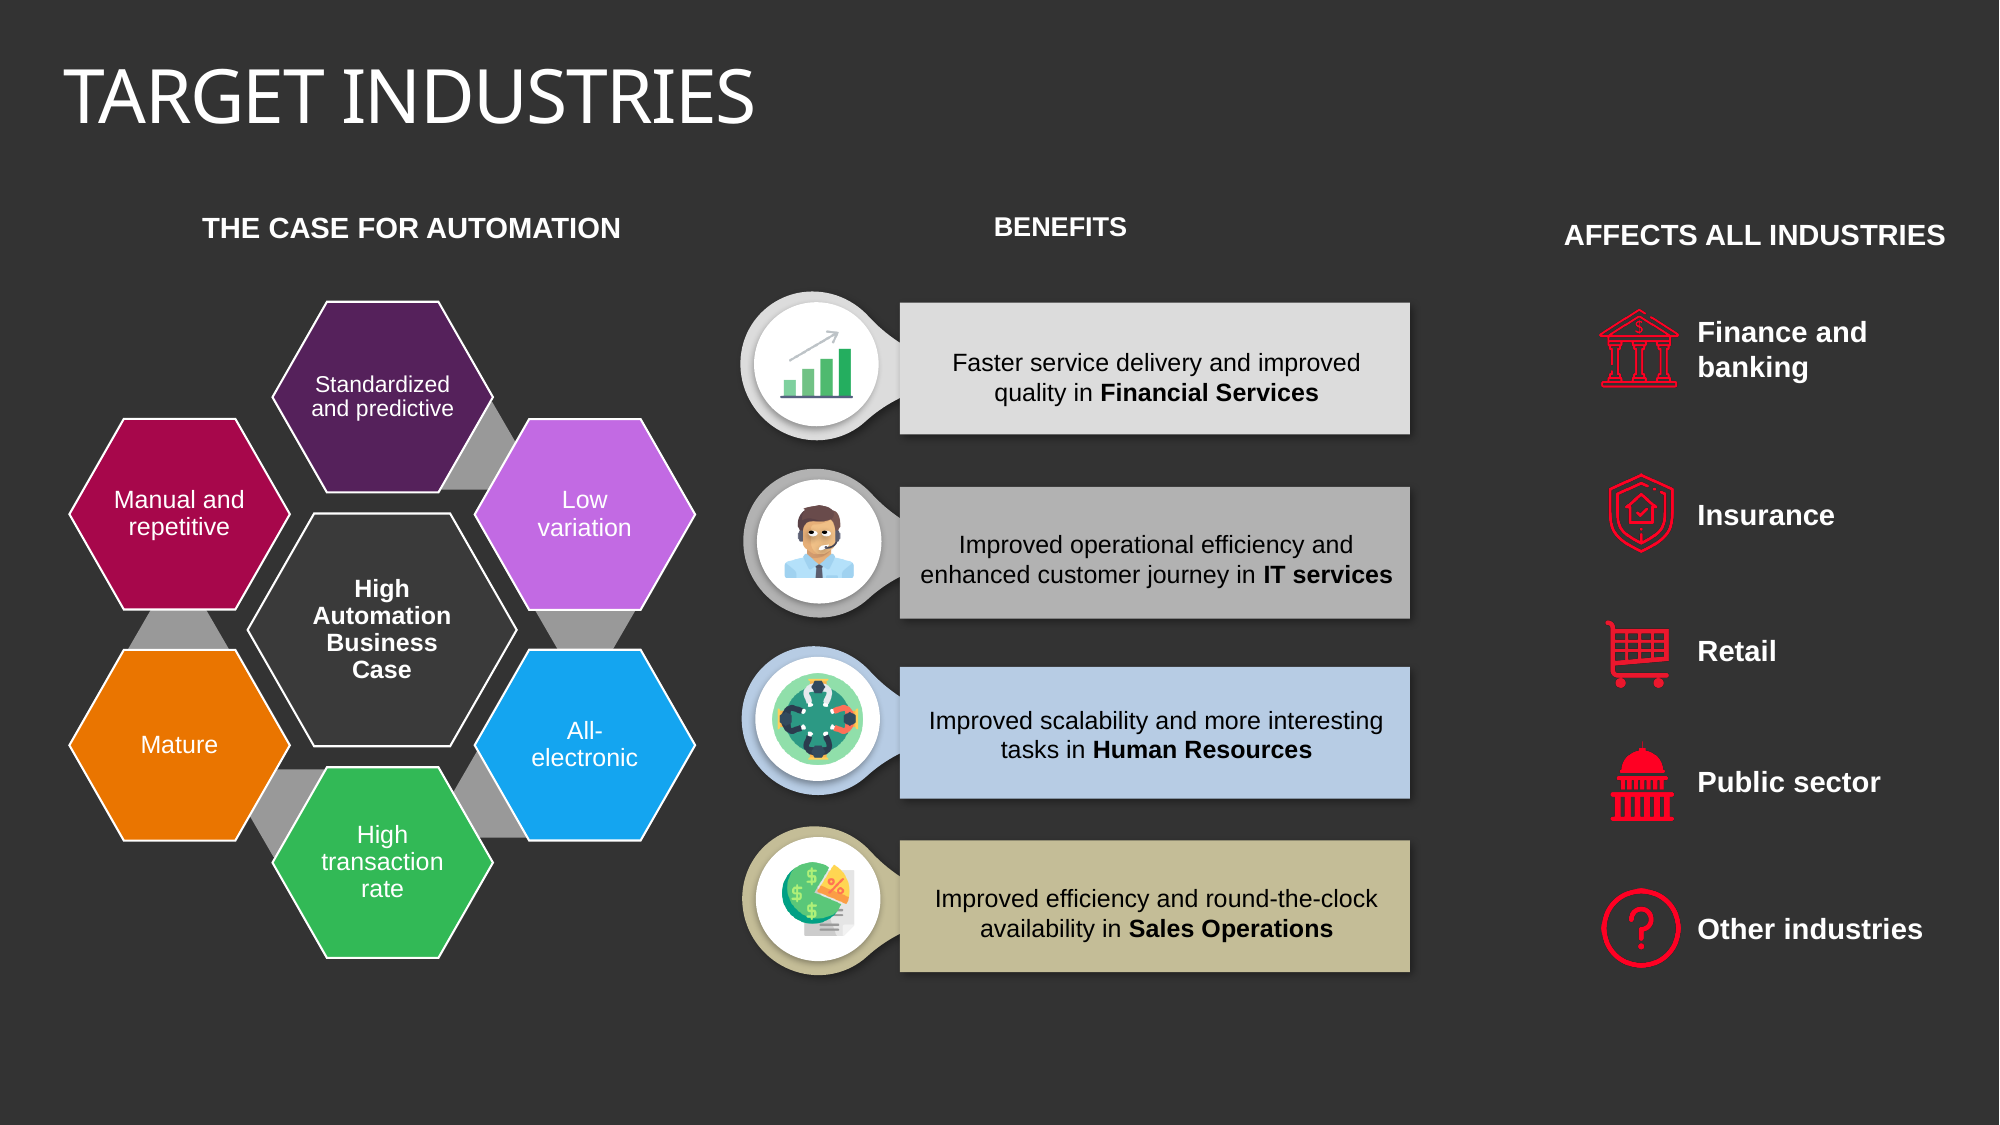

# Target industries
THE CASE FOR AUTOMATION
BENEFITS
AFFECTS ALL INDUSTRIES
<<<<<<<<
Faster service delivery and improved quality in Financial Services
Standardized and predictive
Manual and repetitive
Low variation
High Automation Business Case
All- electronic
Mature
High transaction rate
Finance and banking
Improved operational efficiency and enhanced customer journey in IT services
Insurance
Improved scalability and more interesting tasks in Human Resources
Retail
Public sector
Improved efficiency and round-the-clock availability in Sales Operations
Other industries